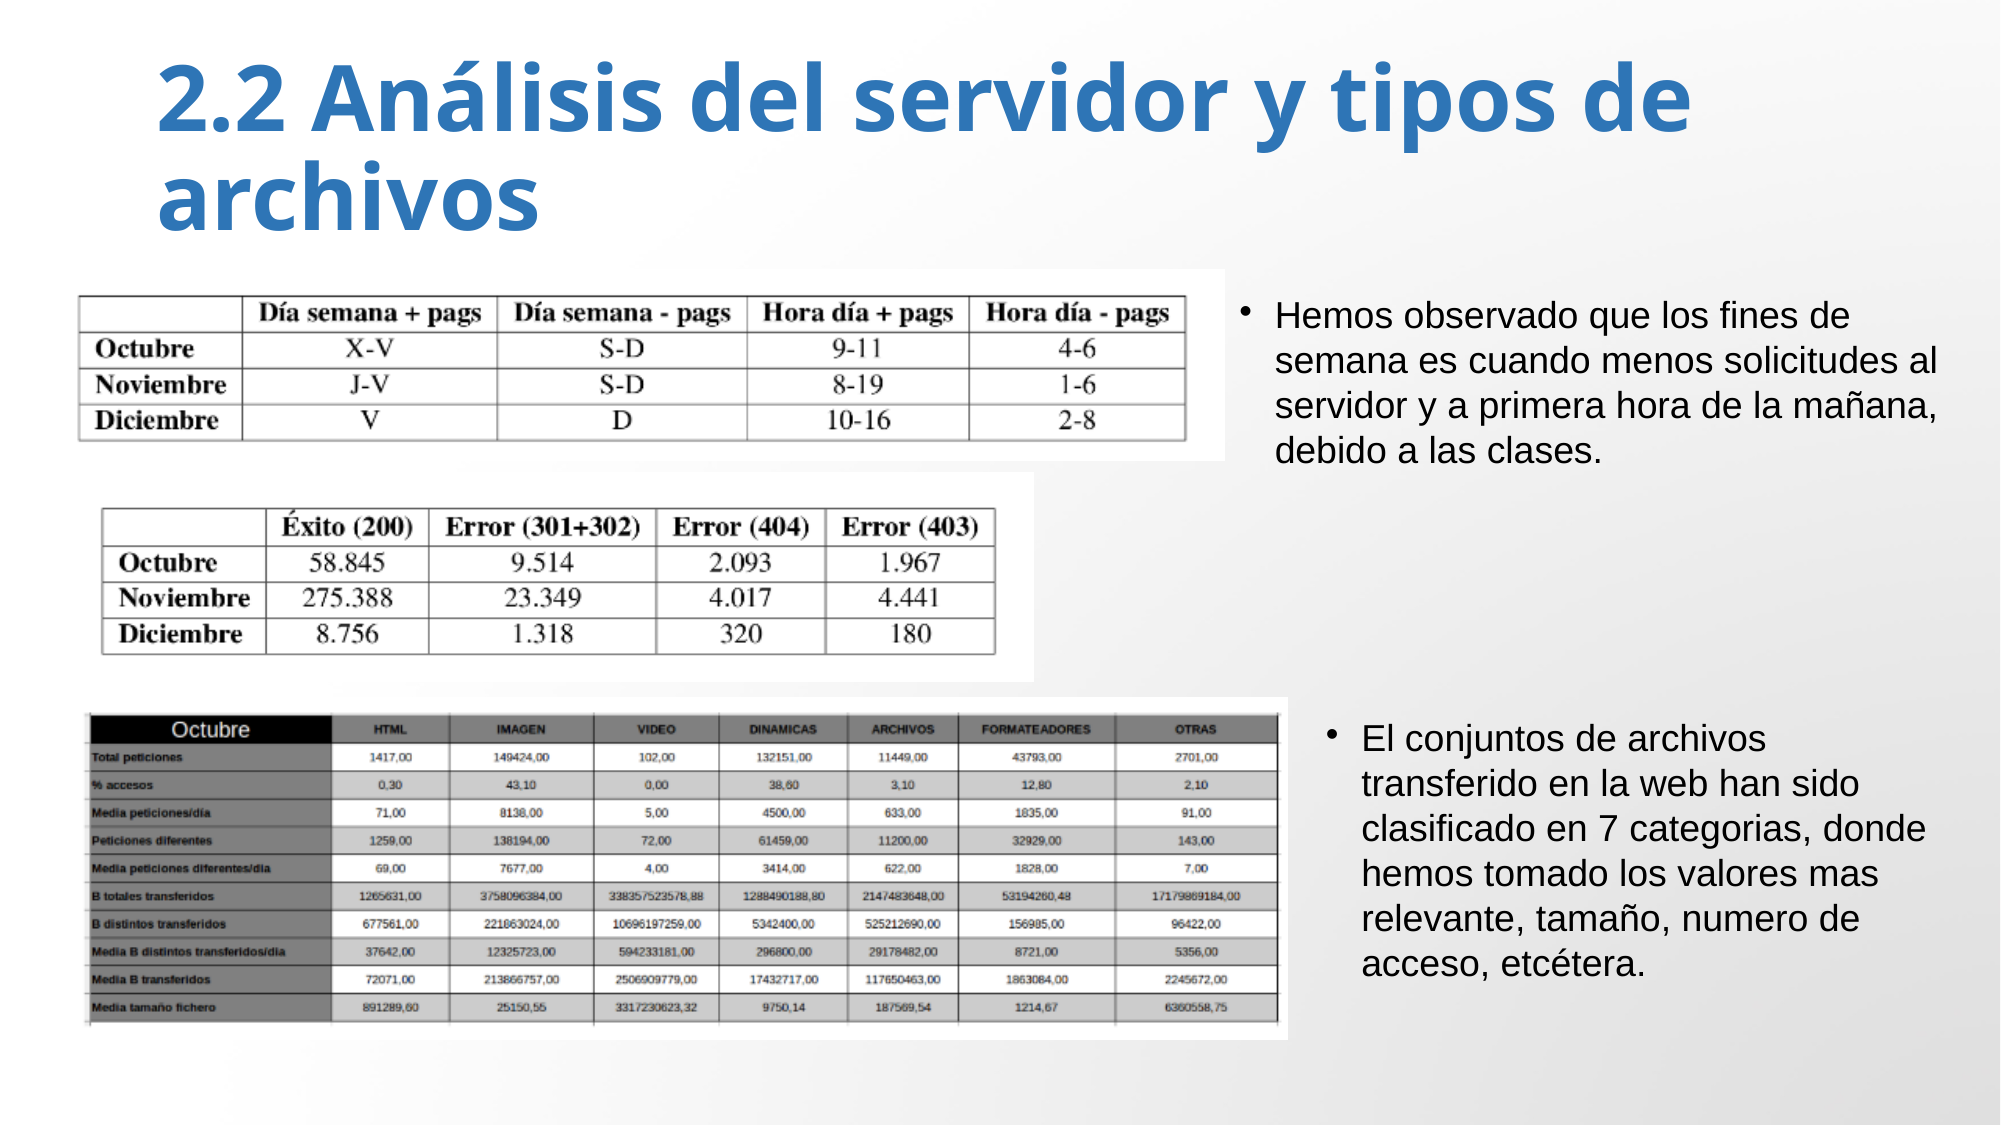

2.2 Análisis del servidor y tipos de archivos
Hemos observado que los fines de semana es cuando menos solicitudes al servidor y a primera hora de la mañana, debido a las clases.
El conjuntos de archivos transferido en la web han sido clasificado en 7 categorias, donde hemos tomado los valores mas relevante, tamaño, numero de acceso, etcétera.